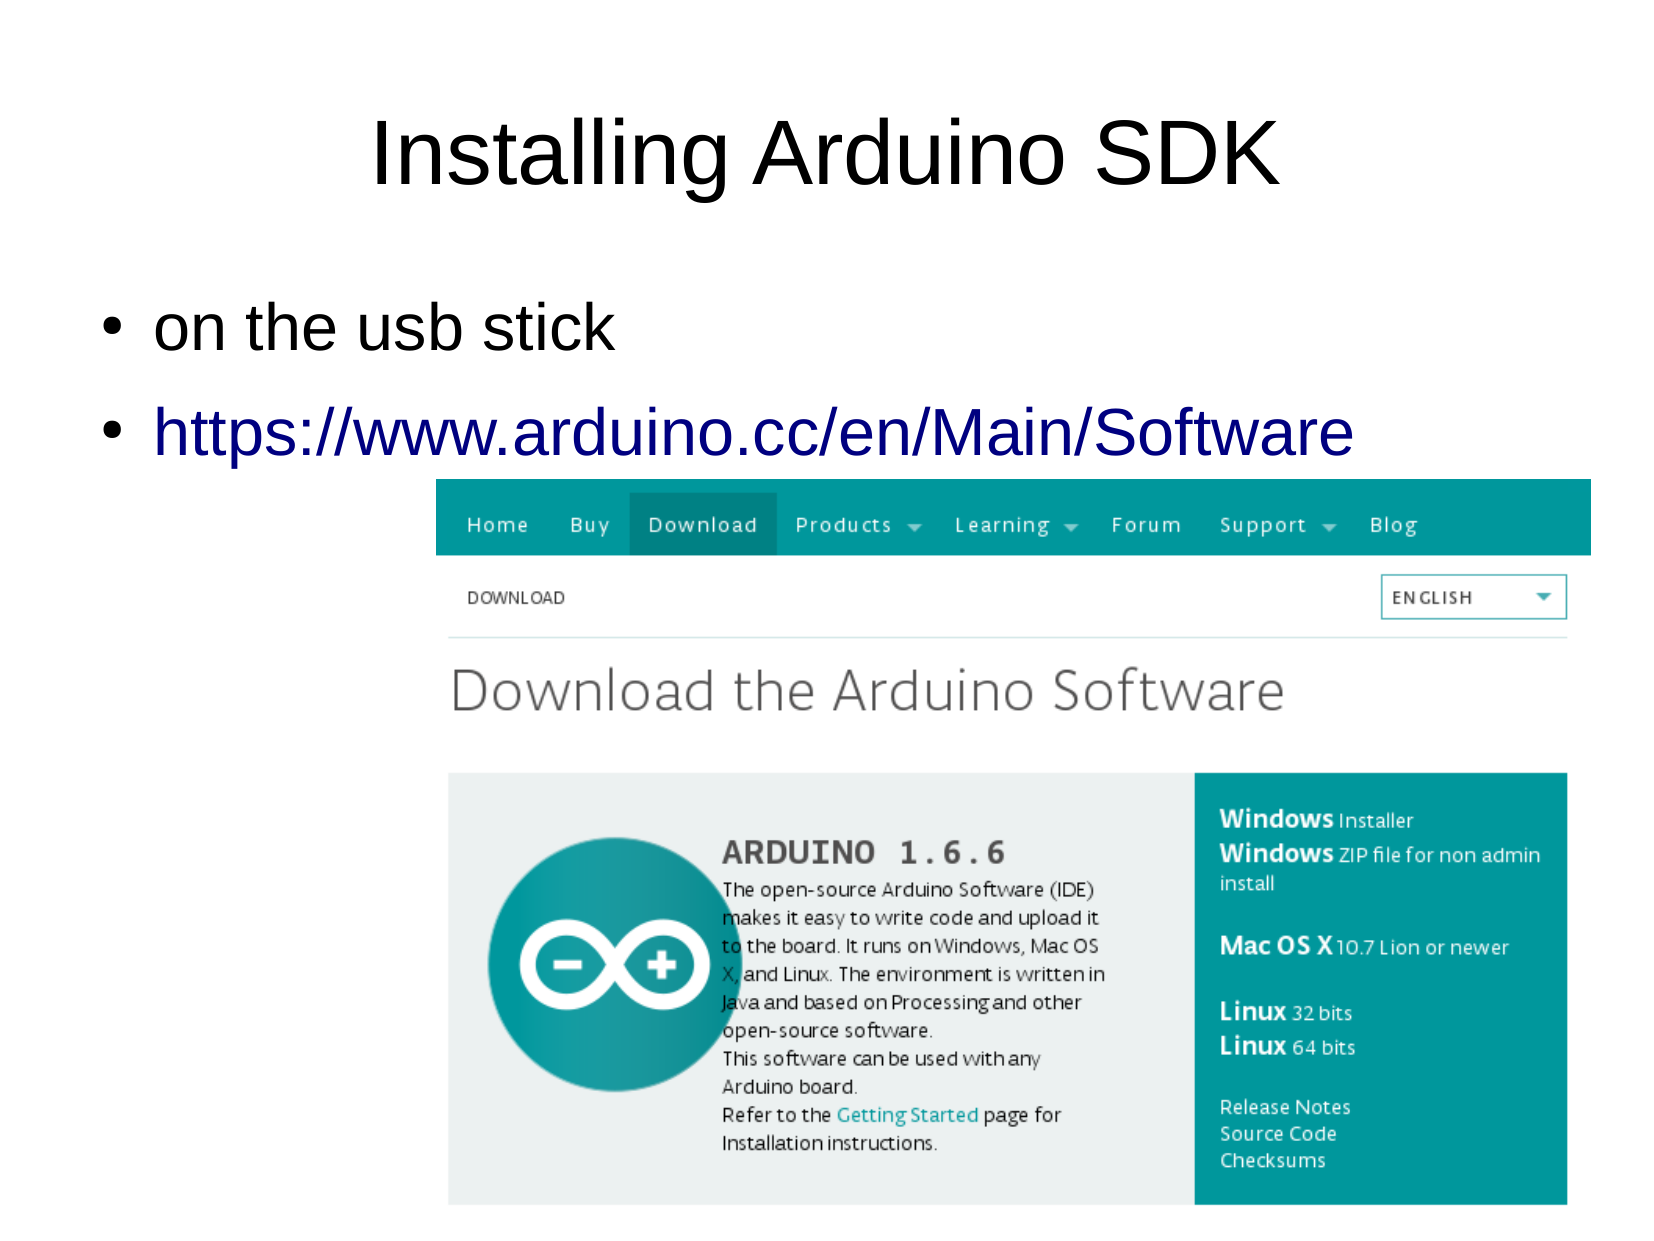

# Installing Arduino SDK
on the usb stick
https://www.arduino.cc/en/Main/Software